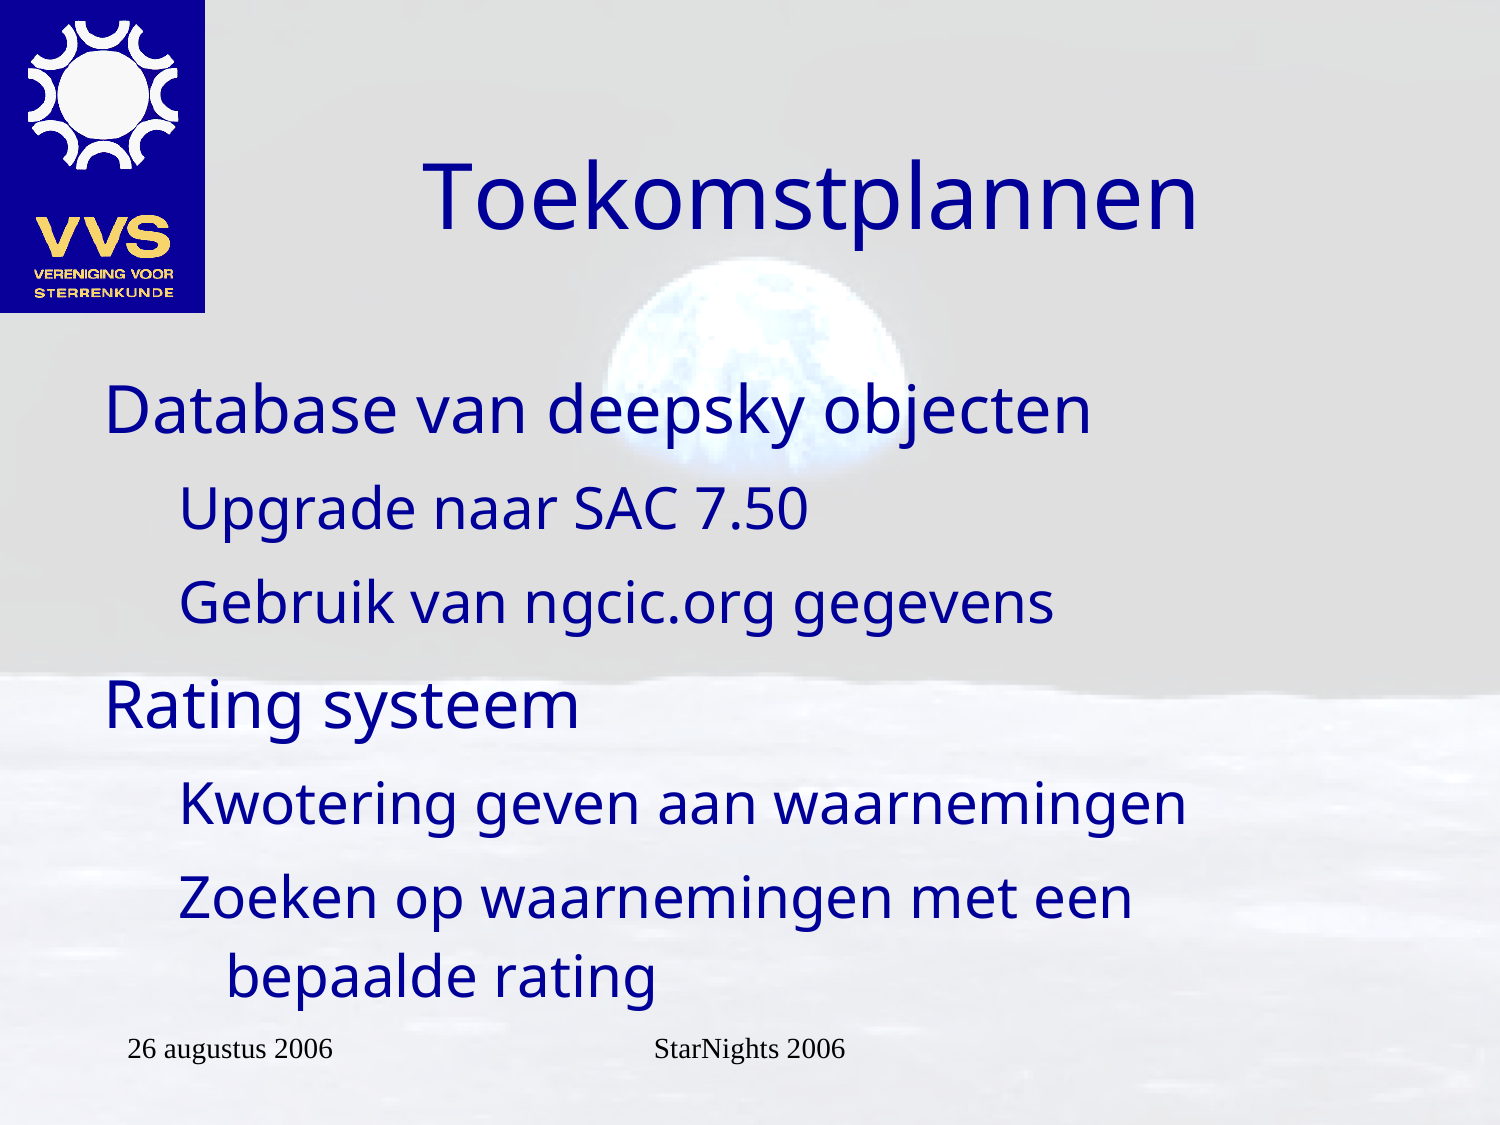

# Toekomstplannen
Database van deepsky objecten
Upgrade naar SAC 7.50
Gebruik van ngcic.org gegevens
Rating systeem
Kwotering geven aan waarnemingen
Zoeken op waarnemingen met een bepaalde rating
26 augustus 2006
StarNights 2006